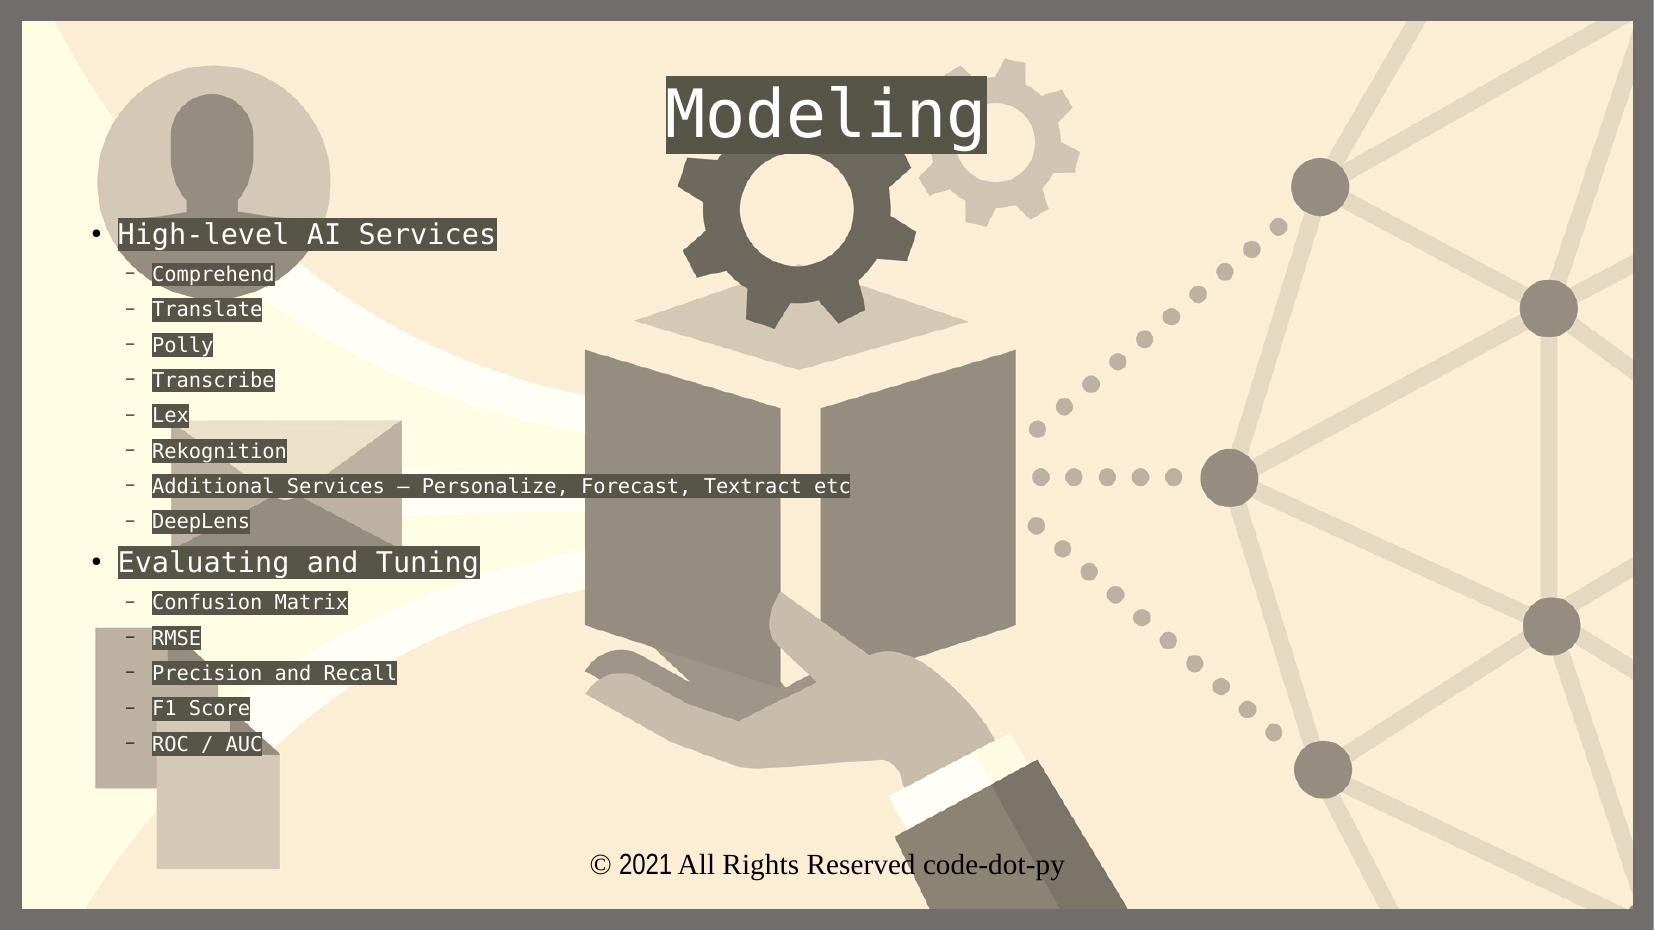

# Modeling
High-level AI Services
Comprehend
Translate
Polly
Transcribe
Lex
Rekognition
Additional Services – Personalize, Forecast, Textract etc
DeepLens
Evaluating and Tuning
Confusion Matrix
RMSE
Precision and Recall
F1 Score
ROC / AUC